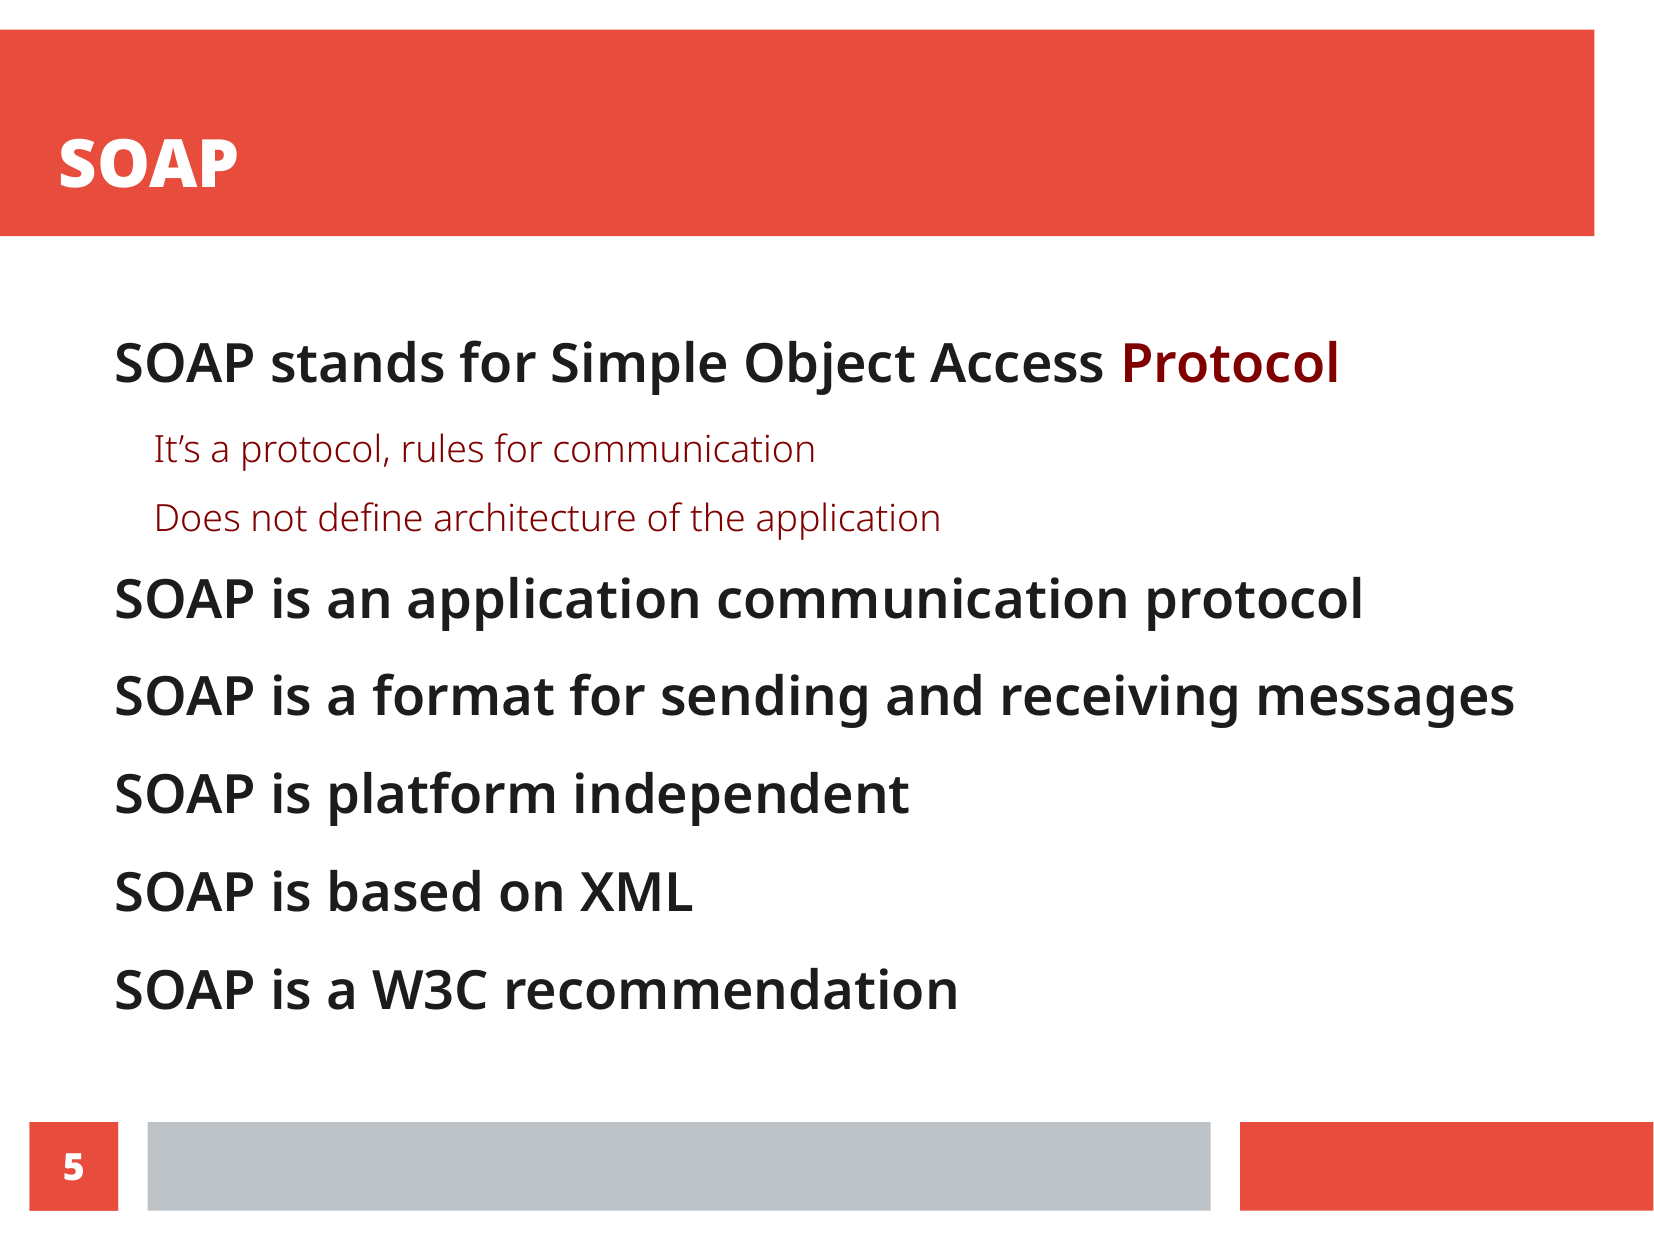

# SOAP
 SOAP stands for Simple Object Access Protocol
It’s a protocol, rules for communication
Does not define architecture of the application
 SOAP is an application communication protocol
 SOAP is a format for sending and receiving messages
 SOAP is platform independent
 SOAP is based on XML
 SOAP is a W3C recommendation
5